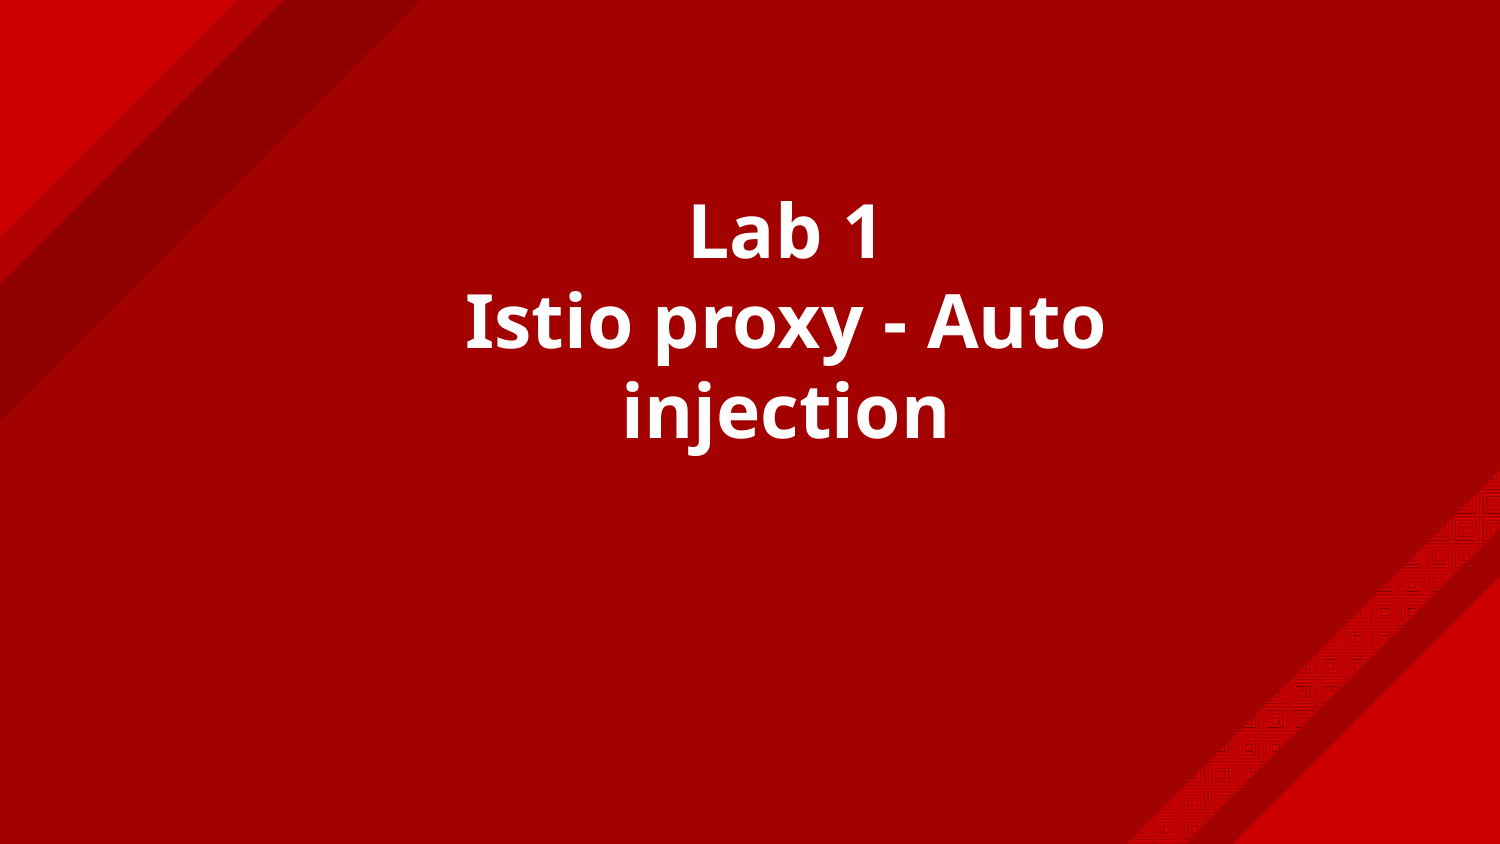

# Lab 1 Istio proxy - Auto injection